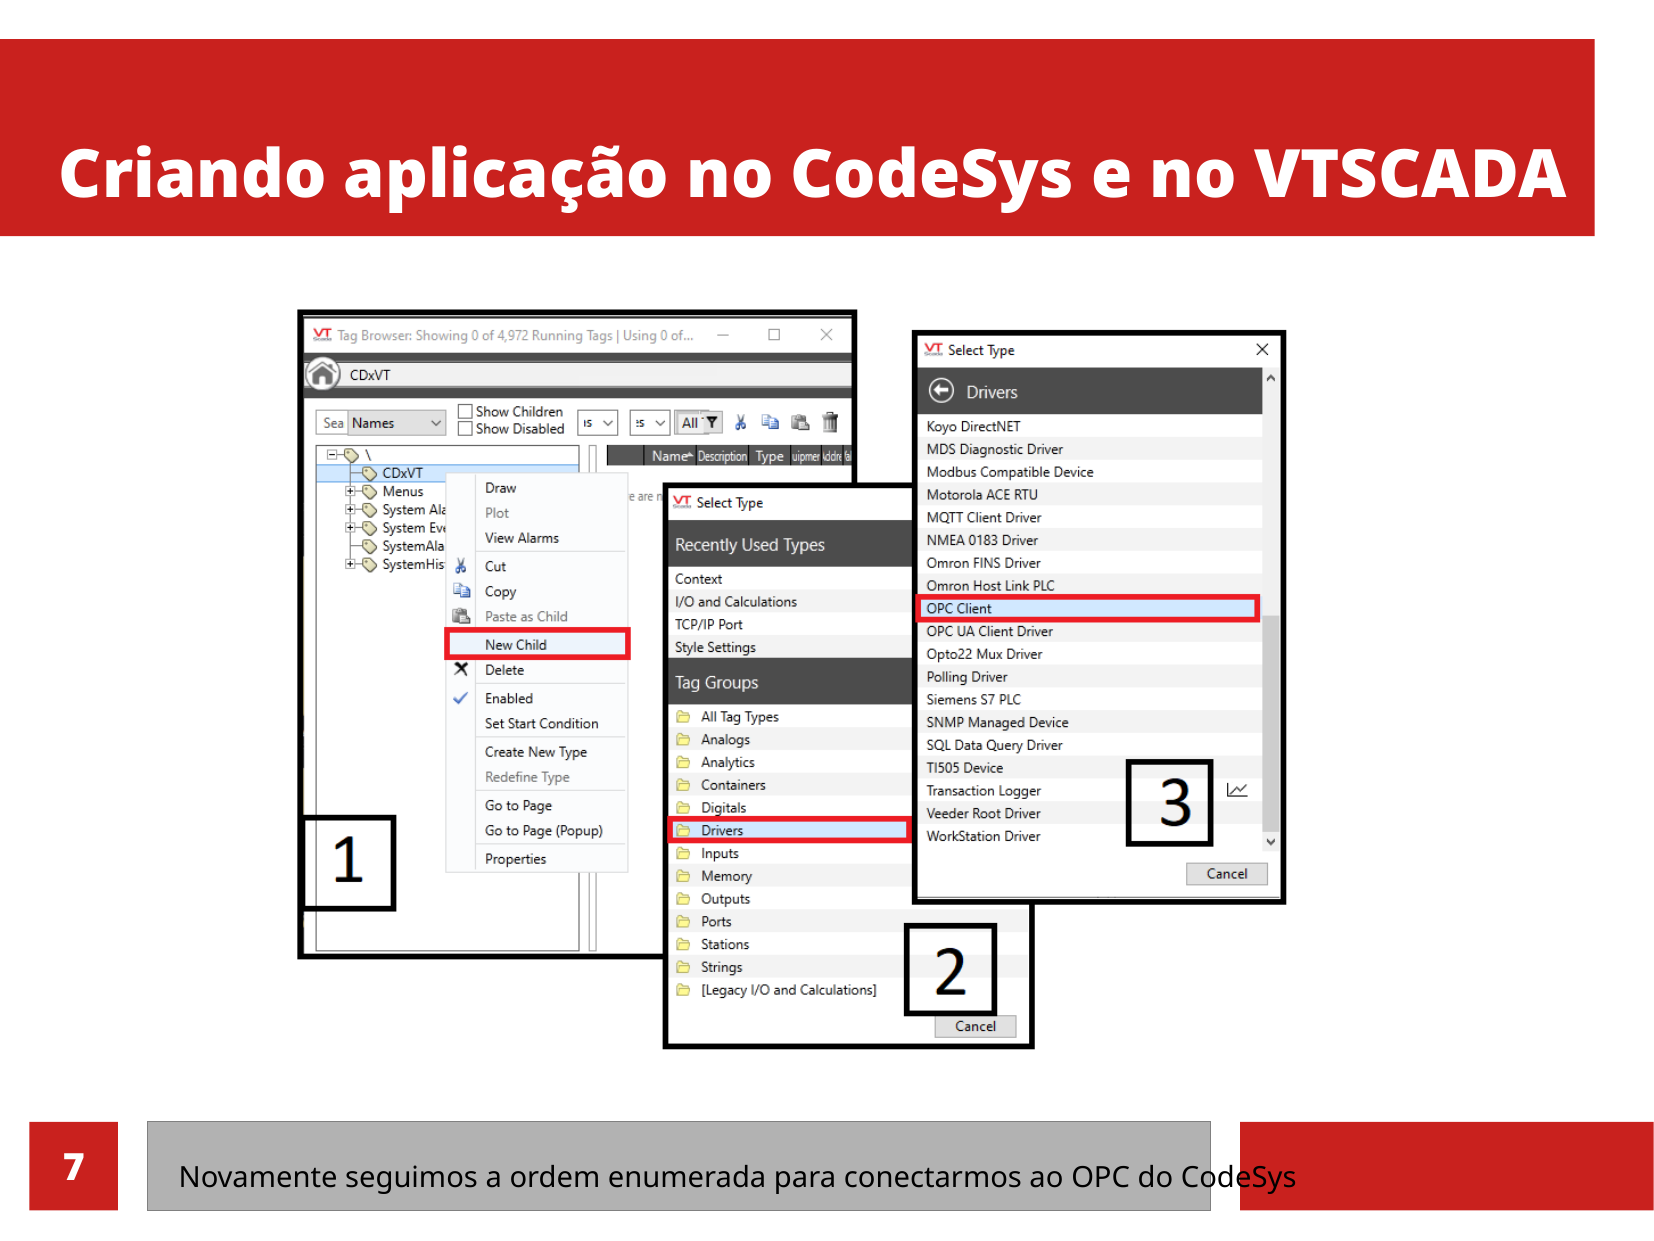

# Criando aplicação no CodeSys e no VTSCADA
7
Novamente seguimos a ordem enumerada para conectarmos ao OPC do CodeSys